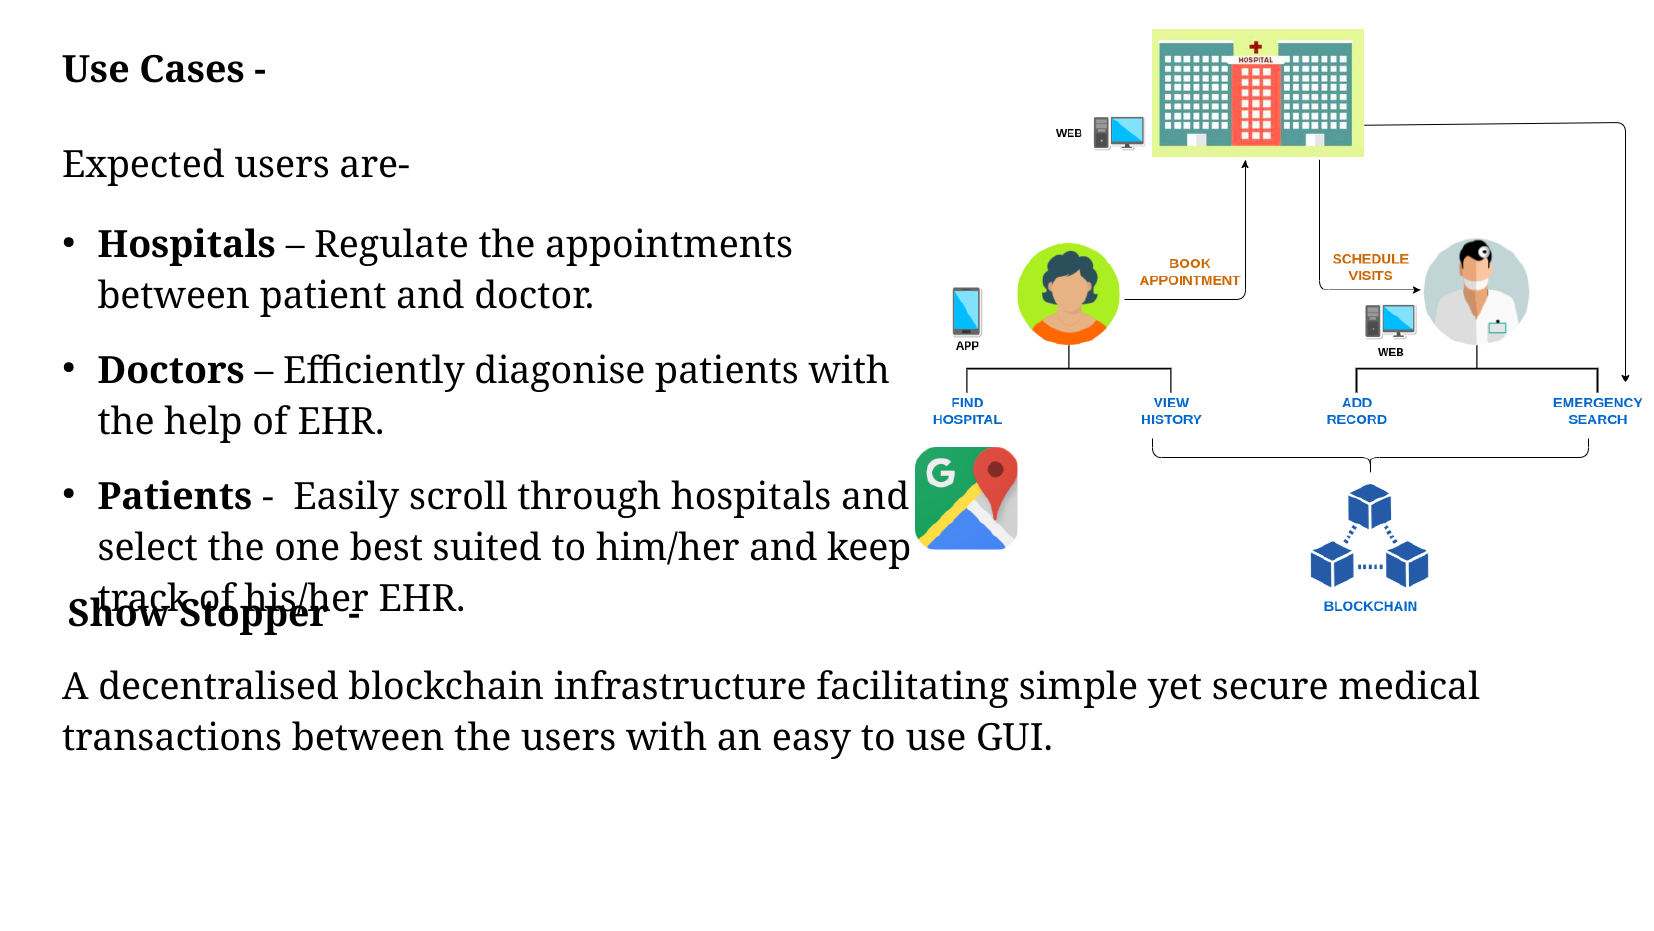

Use Cases -
Expected users are-
Hospitals – Regulate the appointments between patient and doctor.
Doctors – Efficiently diagonise patients with the help of EHR.
Patients - Easily scroll through hospitals and select the one best suited to him/her and keep track of his/her EHR.
Show Stopper -
A decentralised blockchain infrastructure facilitating simple yet secure medical transactions between the users with an easy to use GUI.